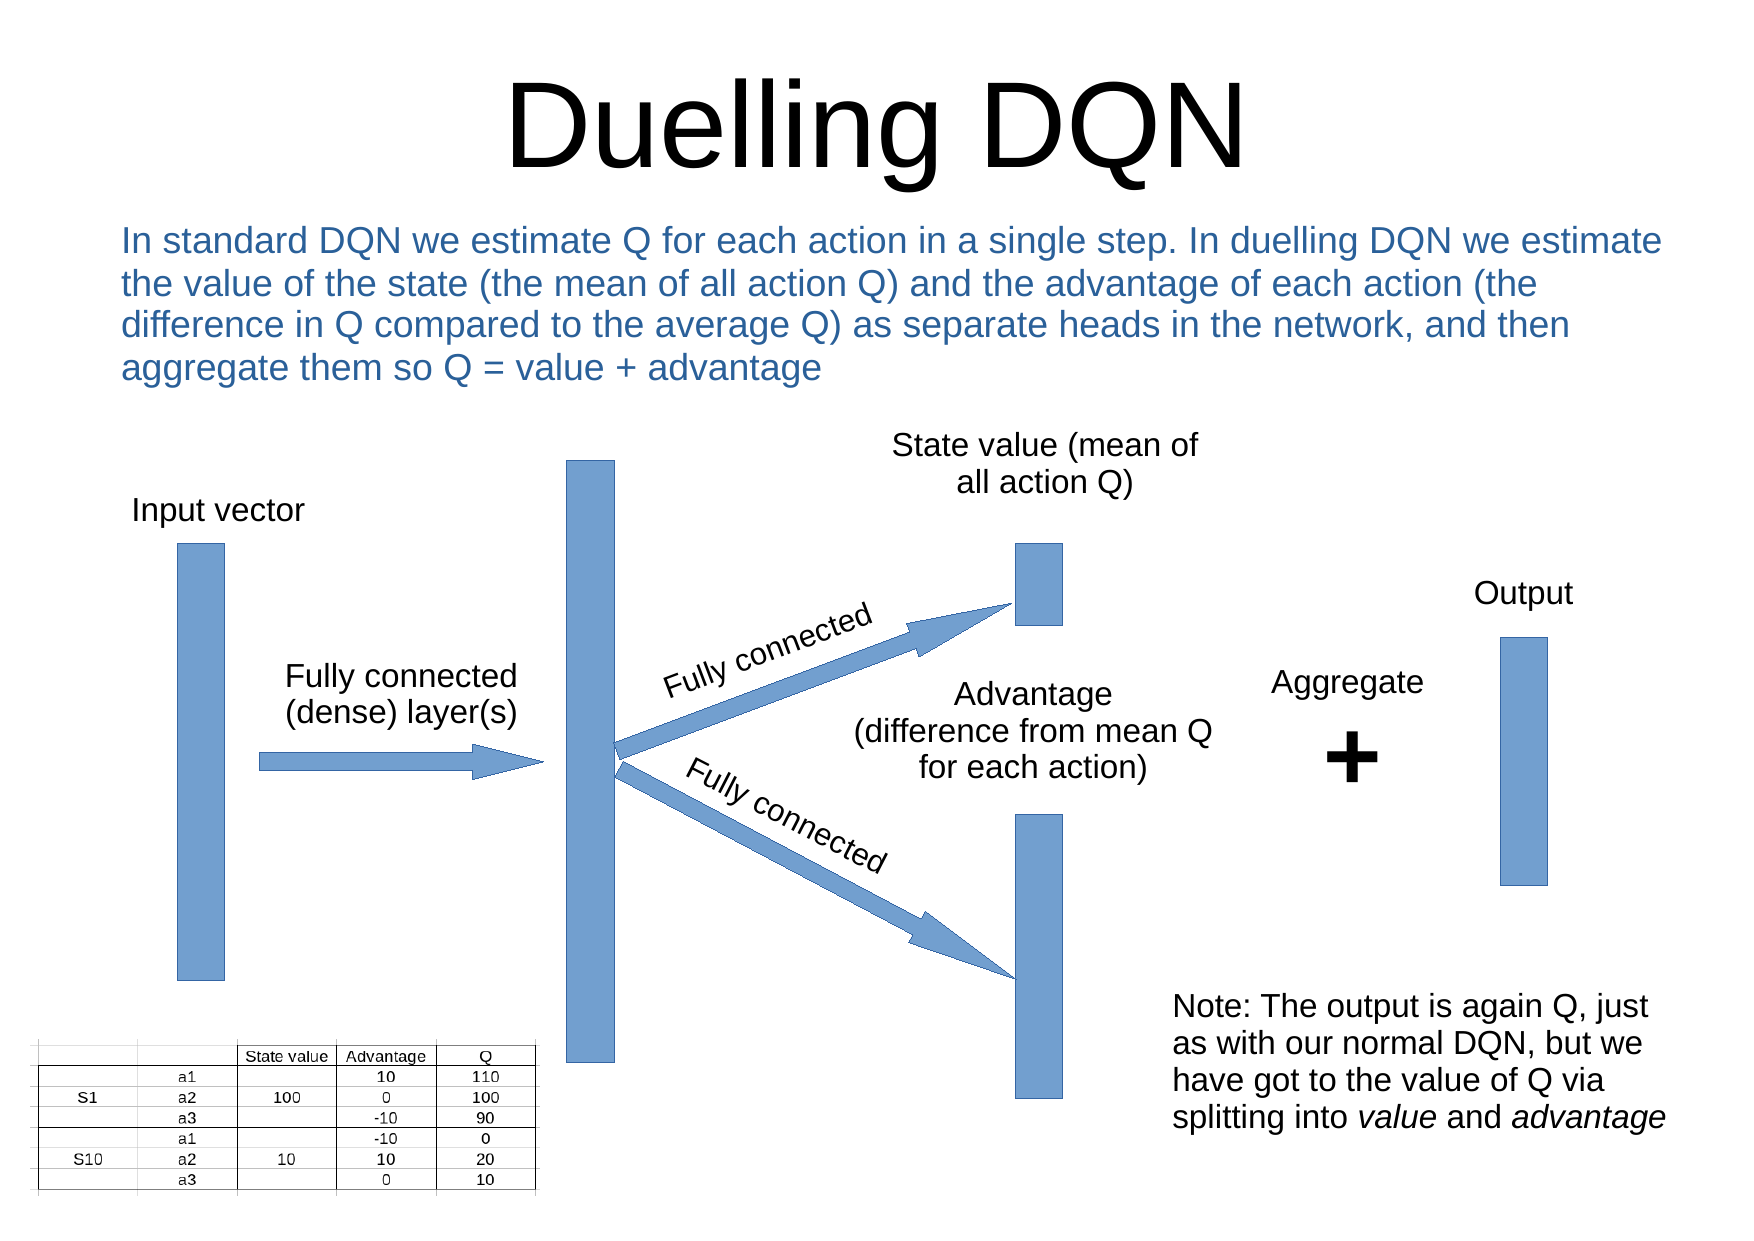

# Duelling DQN
In standard DQN we estimate Q for each action in a single step. In duelling DQN we estimate the value of the state (the mean of all action Q) and the advantage of each action (the difference in Q compared to the average Q) as separate heads in the network, and then aggregate them so Q = value + advantage
State value (mean of all action Q)
Input vector
Output
Fully connected
Fully connected (dense) layer(s)
Aggregate
+
Advantage
(difference from mean Q for each action)
Fully connected
Note: The output is again Q, just as with our normal DQN, but we have got to the value of Q via splitting into value and advantage